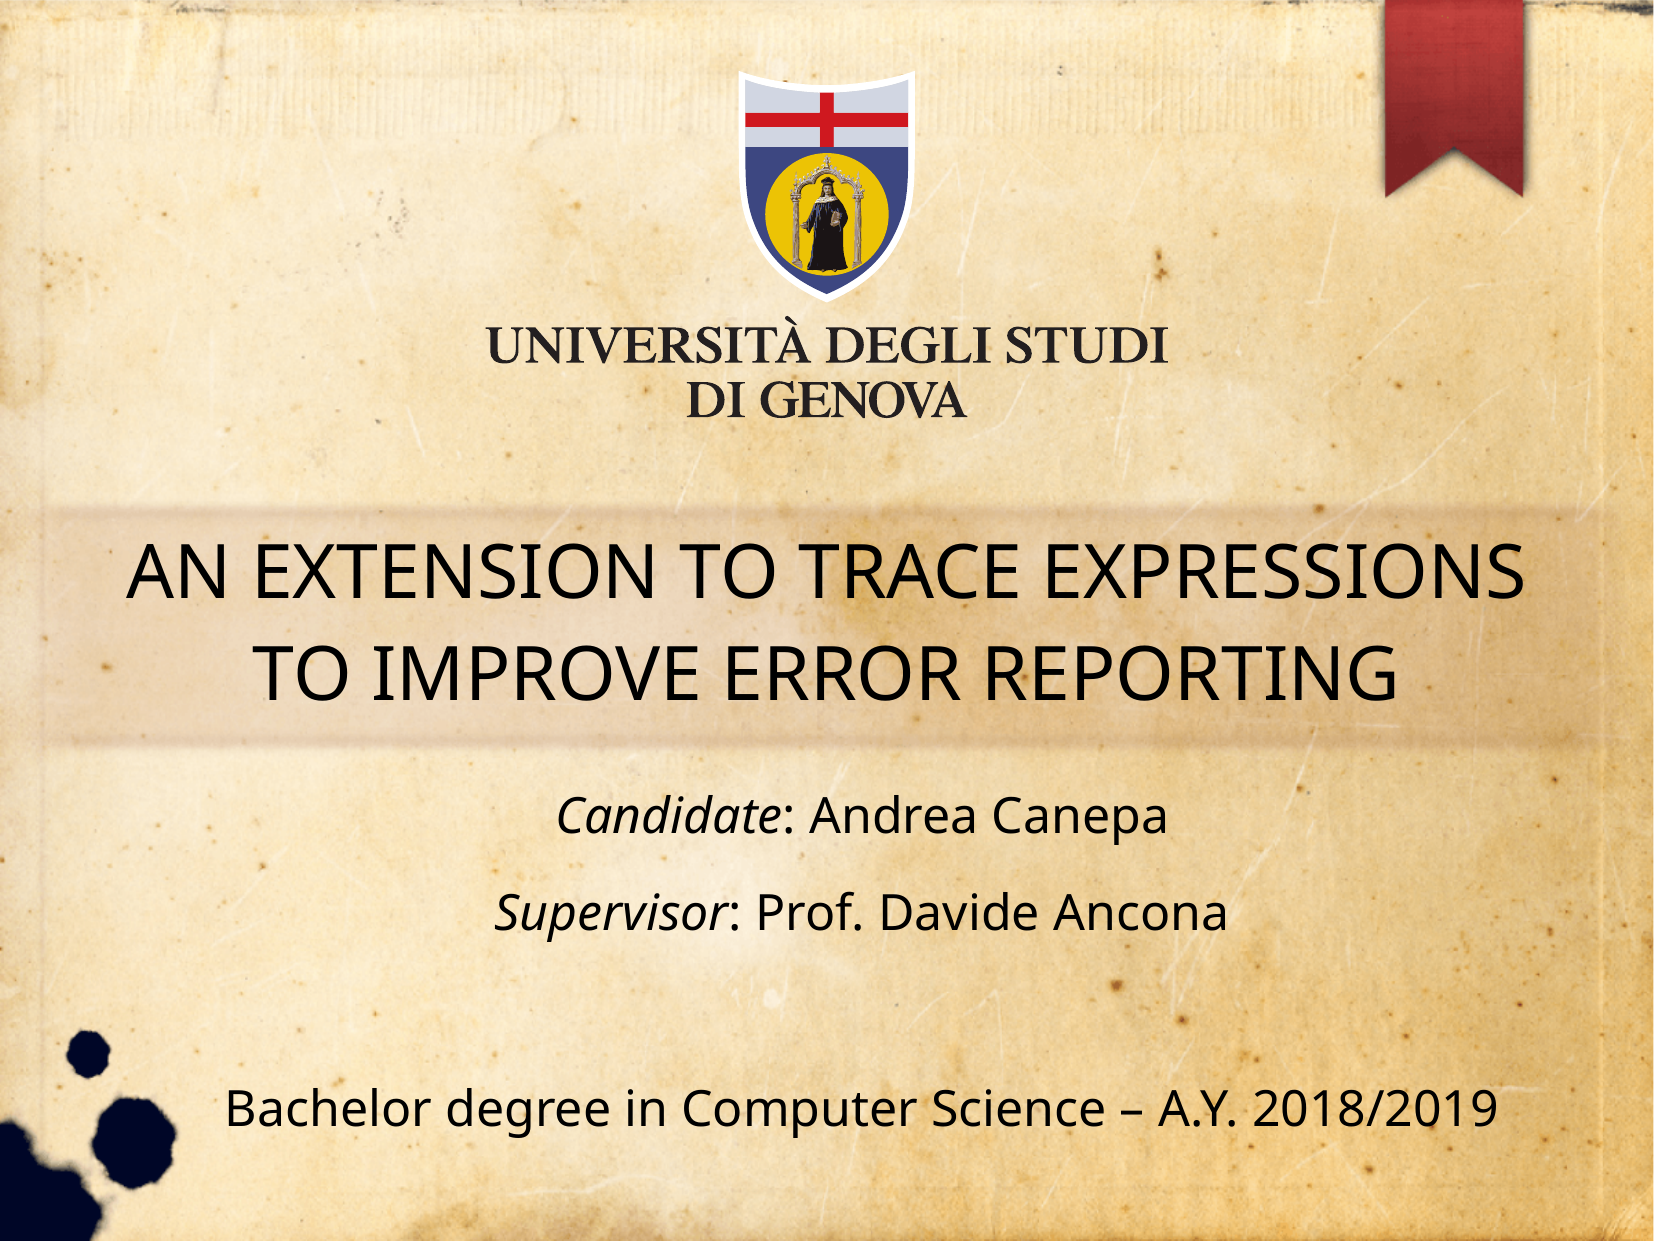

# AN EXTENSION TO TRACE EXPRESSIONS TO IMPROVE ERROR REPORTING
Candidate: Andrea Canepa
Supervisor: Prof. Davide Ancona
Bachelor degree in Computer Science – A.Y. 2018/2019